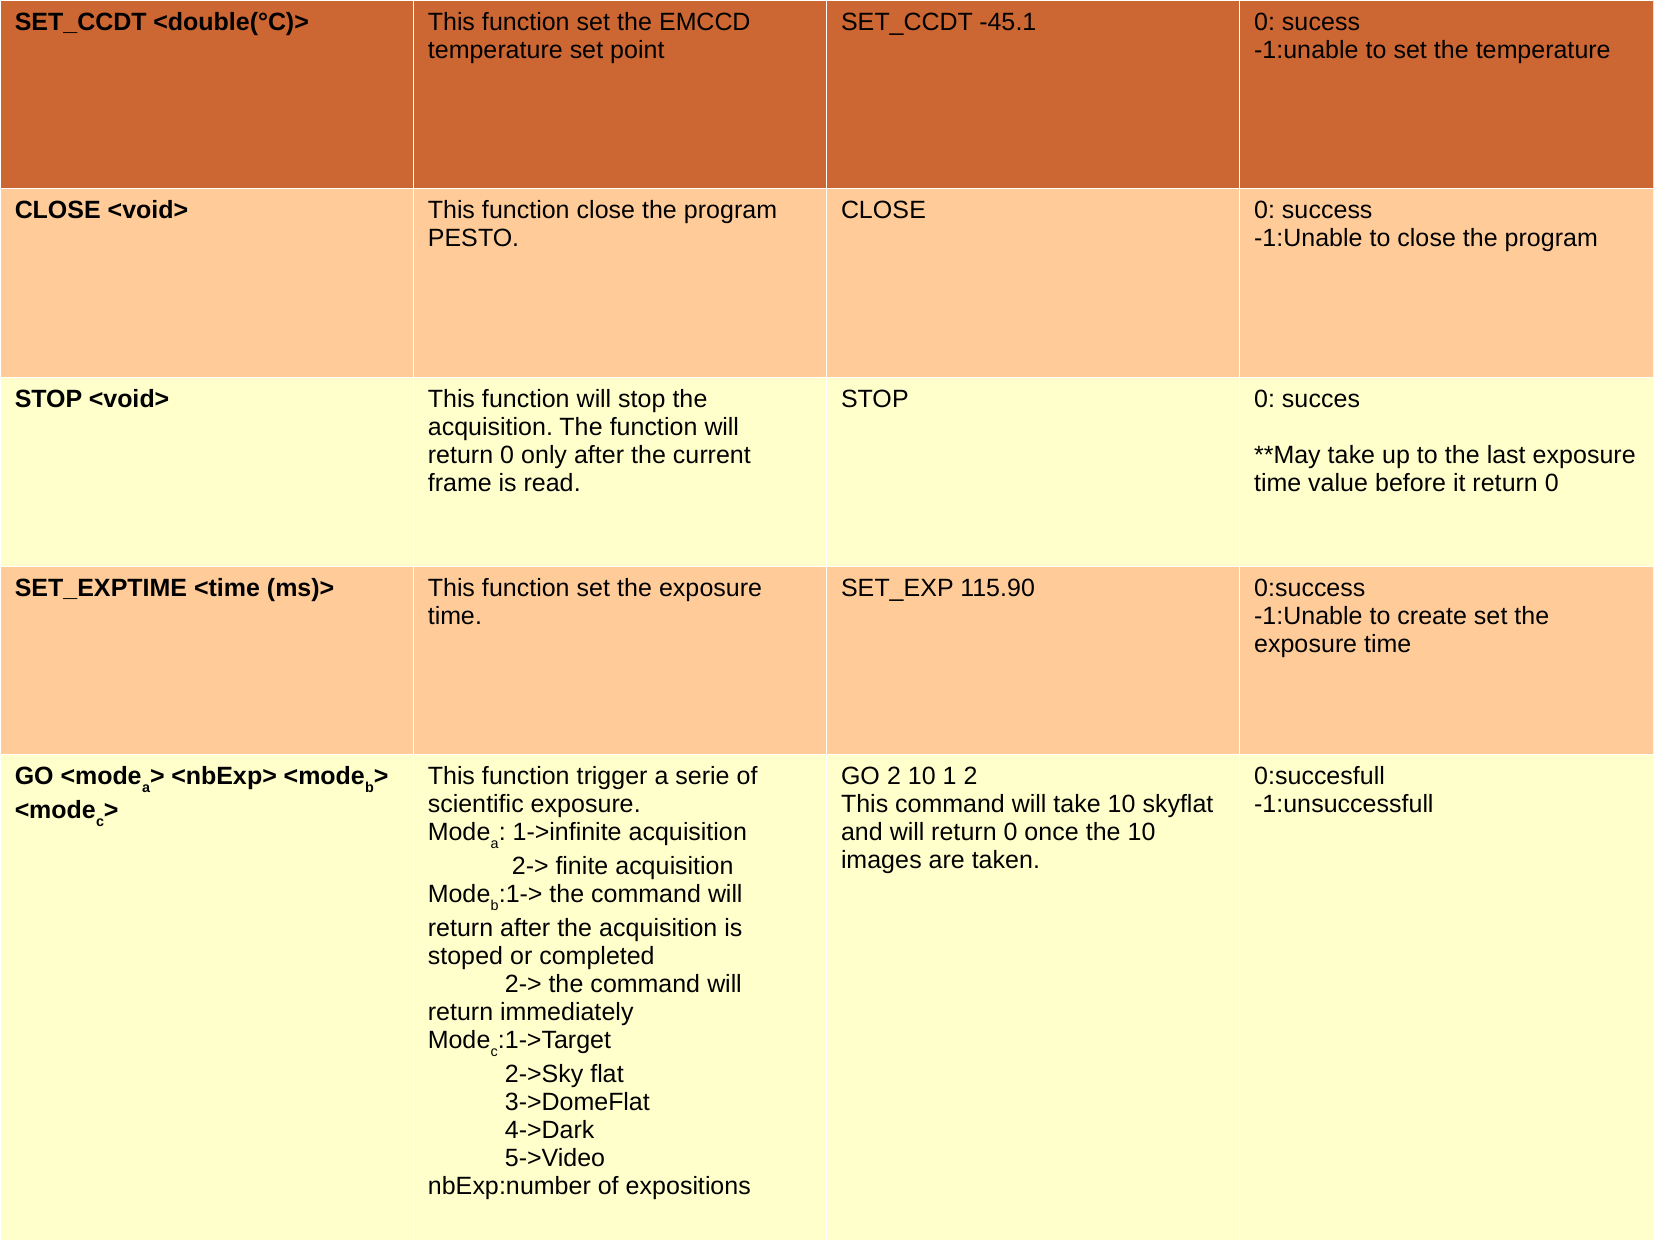

| SET\_CCDT <double(°C)> | This function set the EMCCD temperature set point | SET\_CCDT -45.1 | 0: sucess -1:unable to set the temperature |
| --- | --- | --- | --- |
| CLOSE <void> | This function close the program PESTO. | CLOSE | 0: success -1:Unable to close the program |
| STOP <void> | This function will stop the acquisition. The function will return 0 only after the current frame is read. | STOP | 0: succes \*\*May take up to the last exposure time value before it return 0 |
| SET\_EXPTIME <time (ms)> | This function set the exposure time. | SET\_EXP 115.90 | 0:success -1:Unable to create set the exposure time |
| GO <modea> <nbExp> <modeb> <modec> | This function trigger a serie of scientific exposure. Modea: 1->infinite acquisition 2-> finite acquisition Modeb:1-> the command will return after the acquisition is stoped or completed 2-> the command will return immediately Modec:1->Target 2->Sky flat 3->DomeFlat 4->Dark 5->Video nbExp:number of expositions | GO 2 10 1 2 This command will take 10 skyflat and will return 0 once the 10 images are taken. | 0:succesfull -1:unsuccessfull |